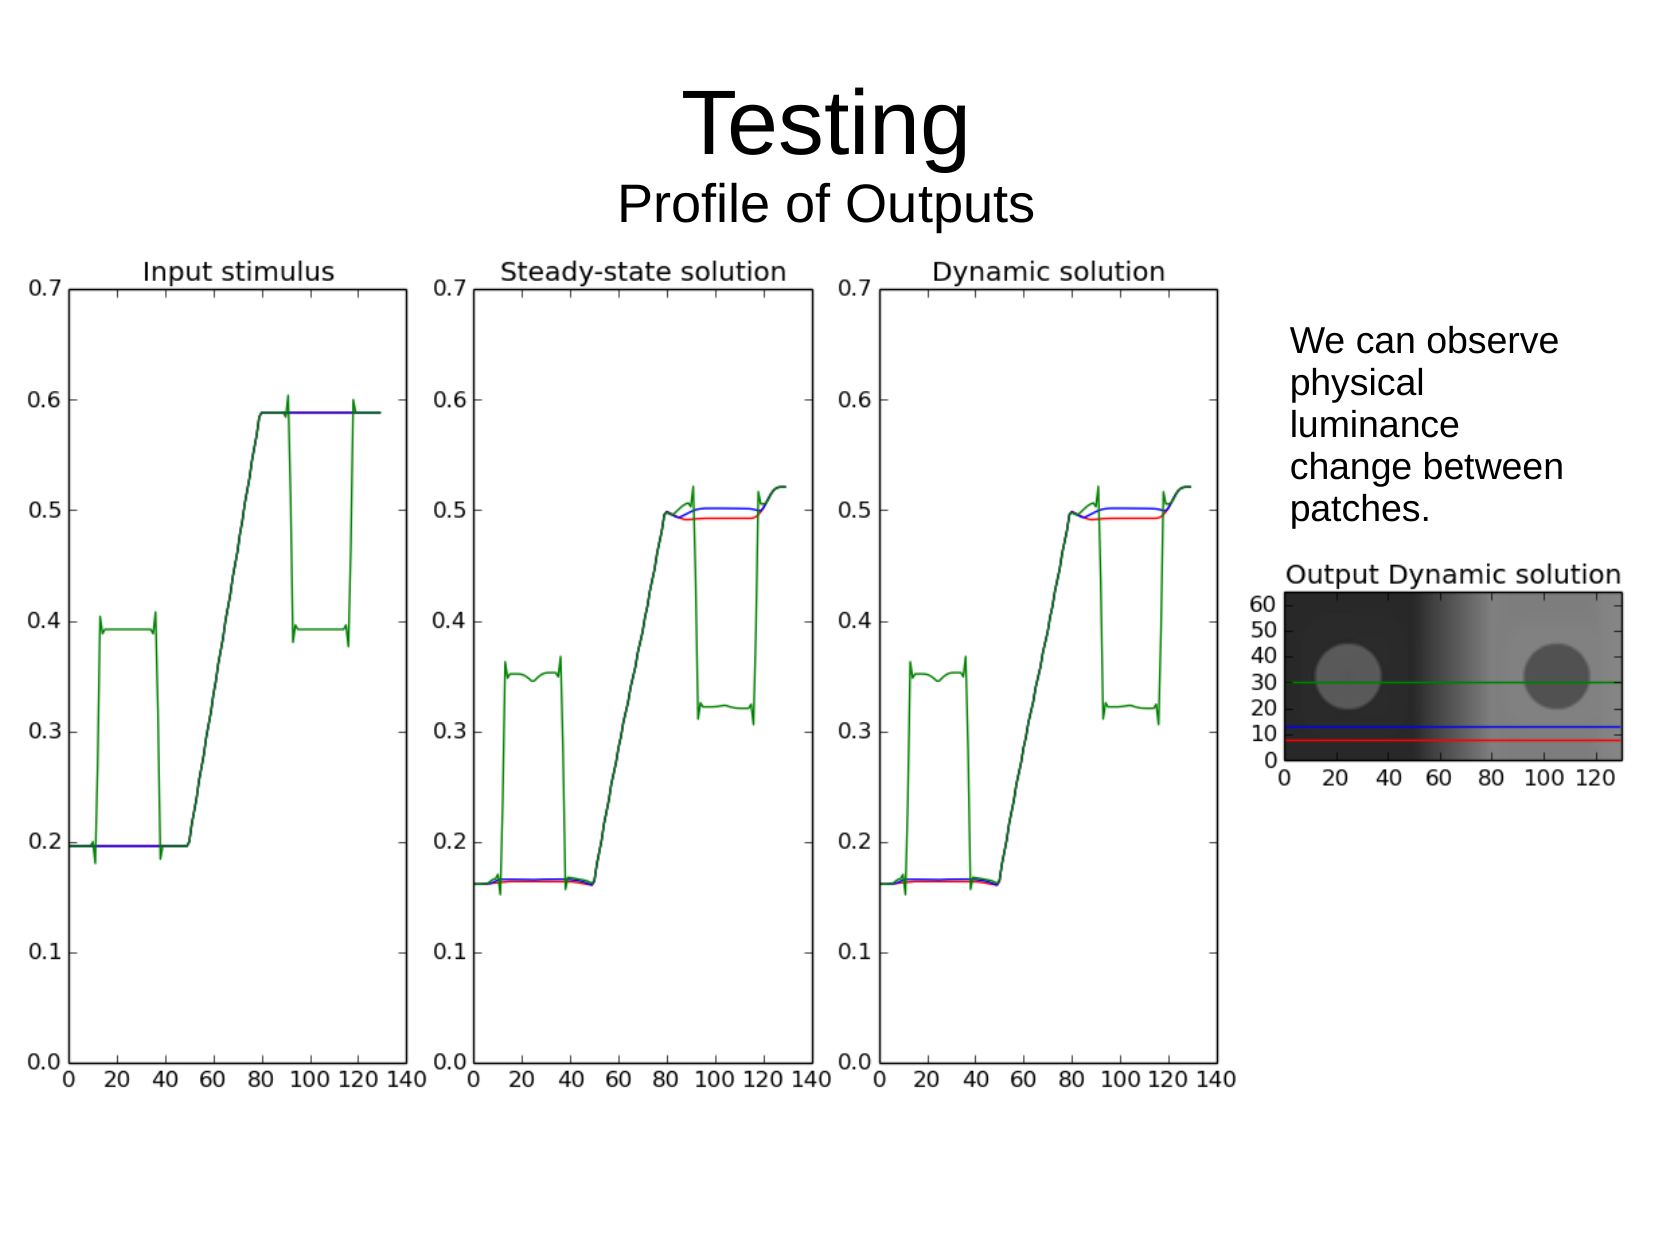

# Testing Profile of Outputs
We can observe physical luminance change between patches.